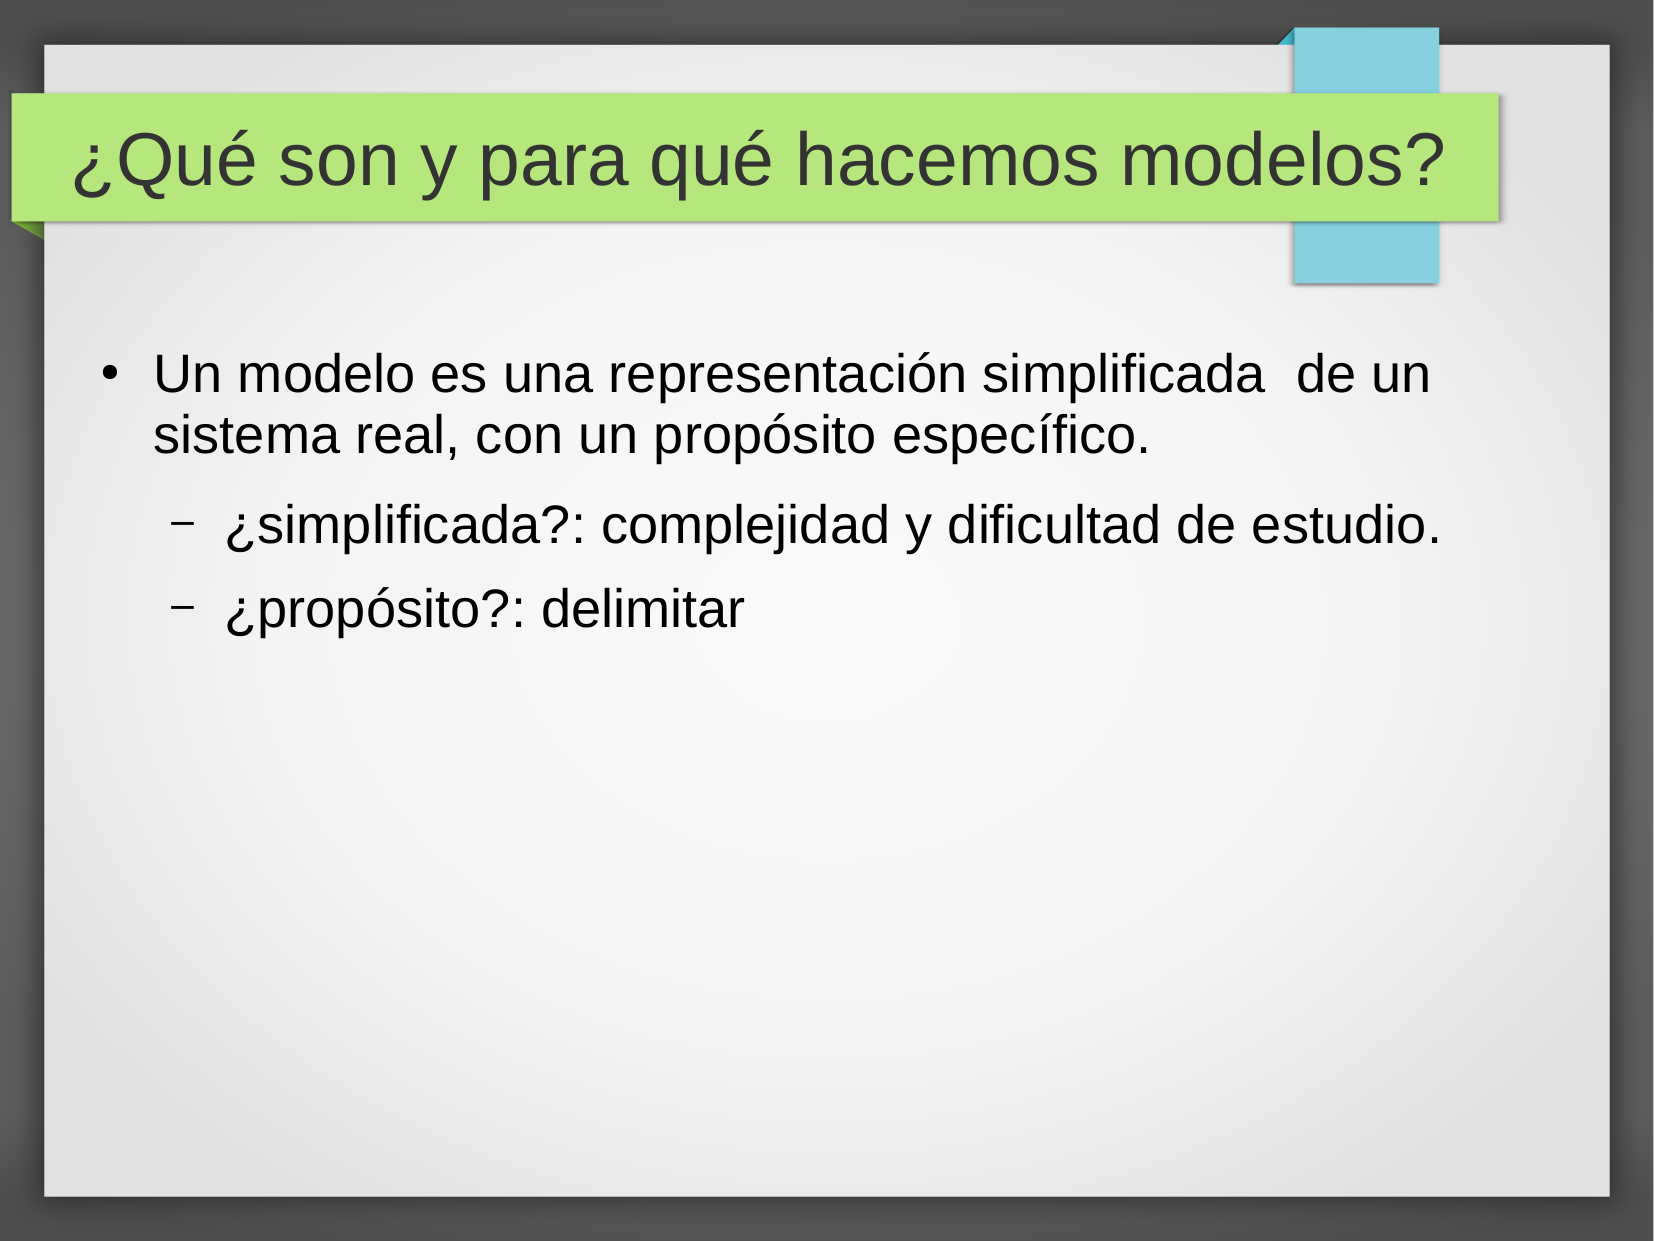

# ¿Qué son y para qué hacemos modelos?
Un modelo es una representación simplificada de un sistema real, con un propósito específico.
¿simplificada?: complejidad y dificultad de estudio.
¿propósito?: delimitar